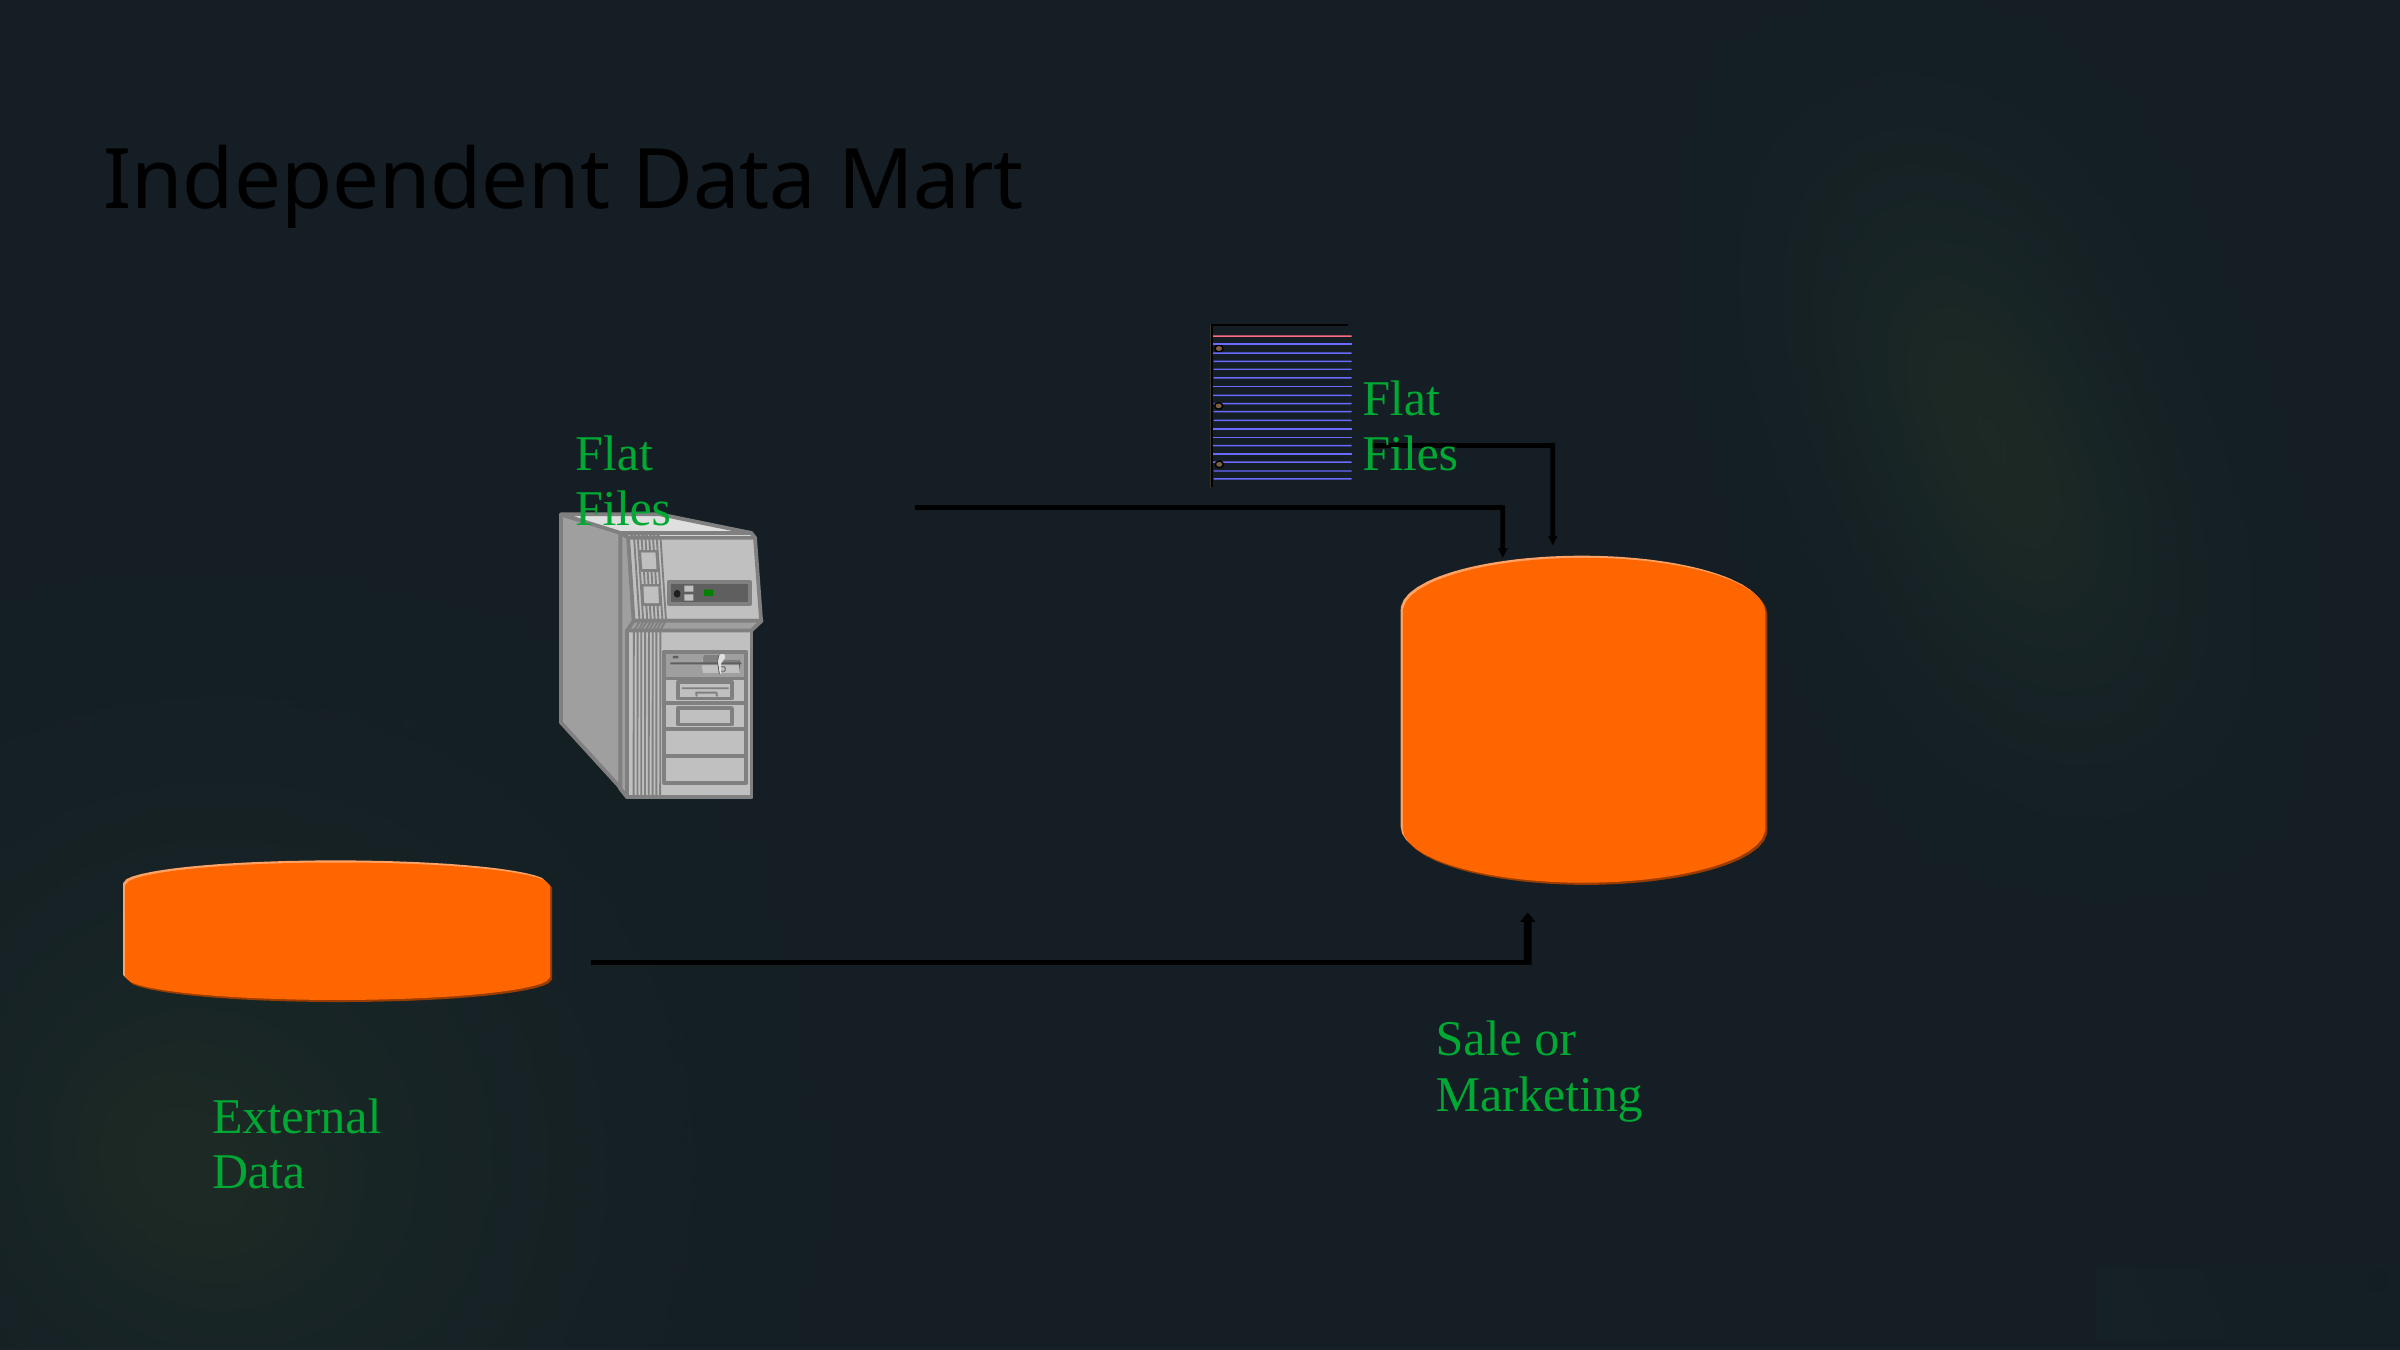

Independent Data Mart
Flat Files
Flat Files
Sale or Marketing
External Data